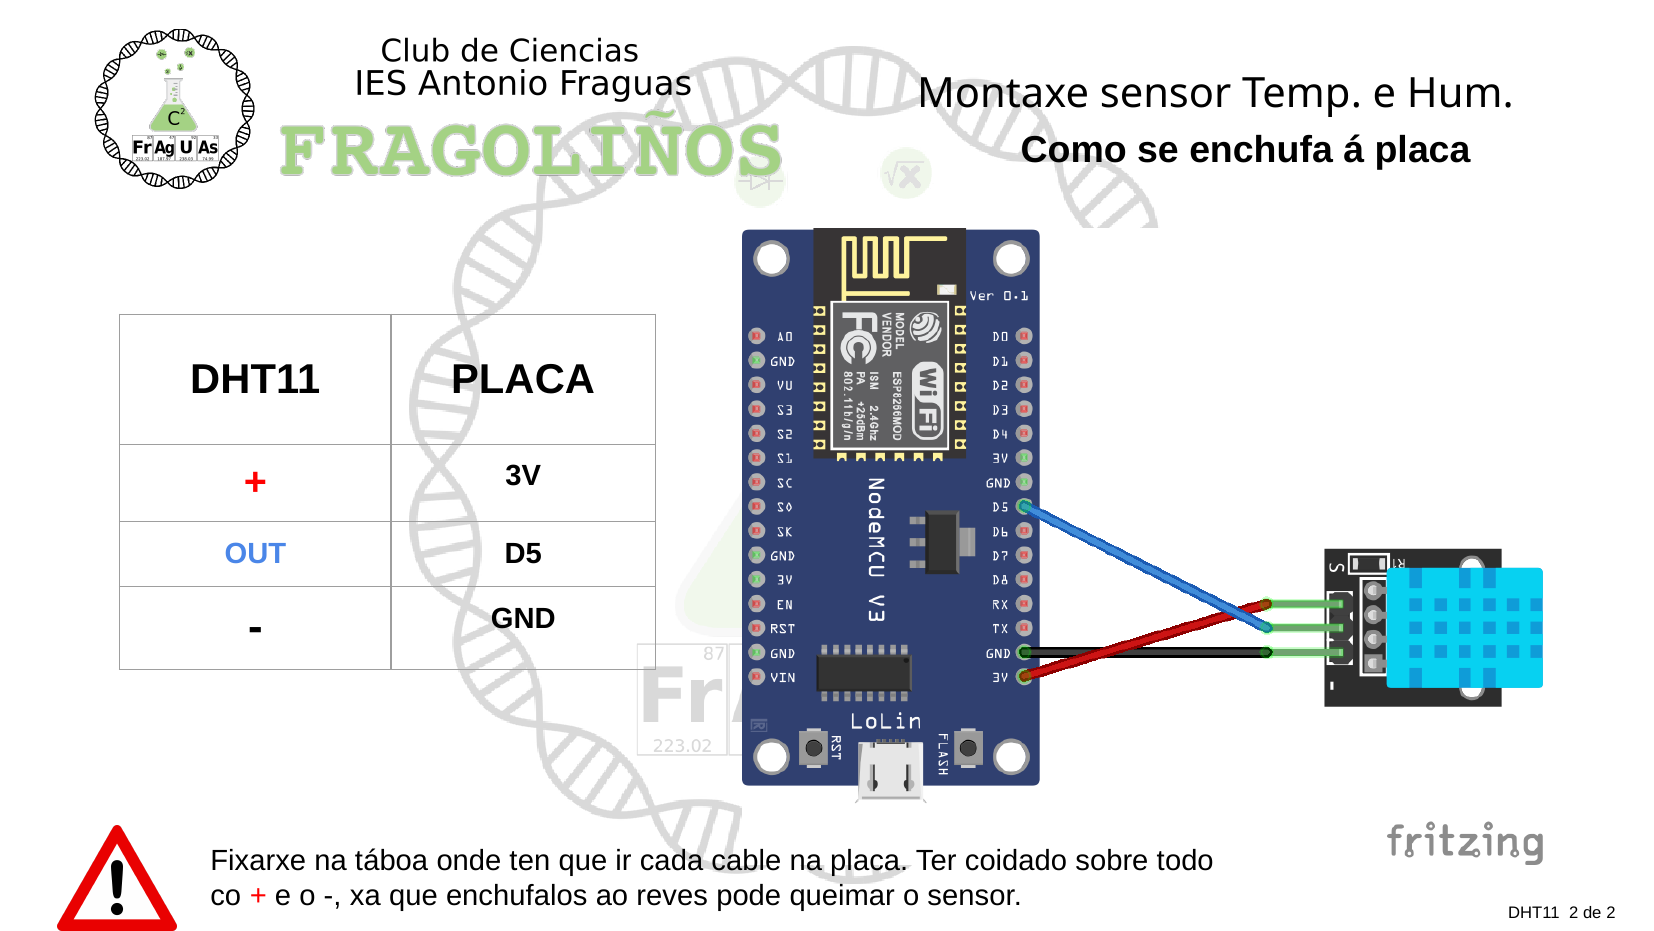

Montaxe sensor Temp. e Hum.
Como se enchufa á placa
| DHT11 | PLACA |
| --- | --- |
| + | 3V |
| OUT | D5 |
| - | GND |
Fixarxe na táboa onde ten que ir cada cable na placa. Ter coidado sobre todo co + e o -, xa que enchufalos ao reves pode queimar o sensor.
DHT11 2 de 2